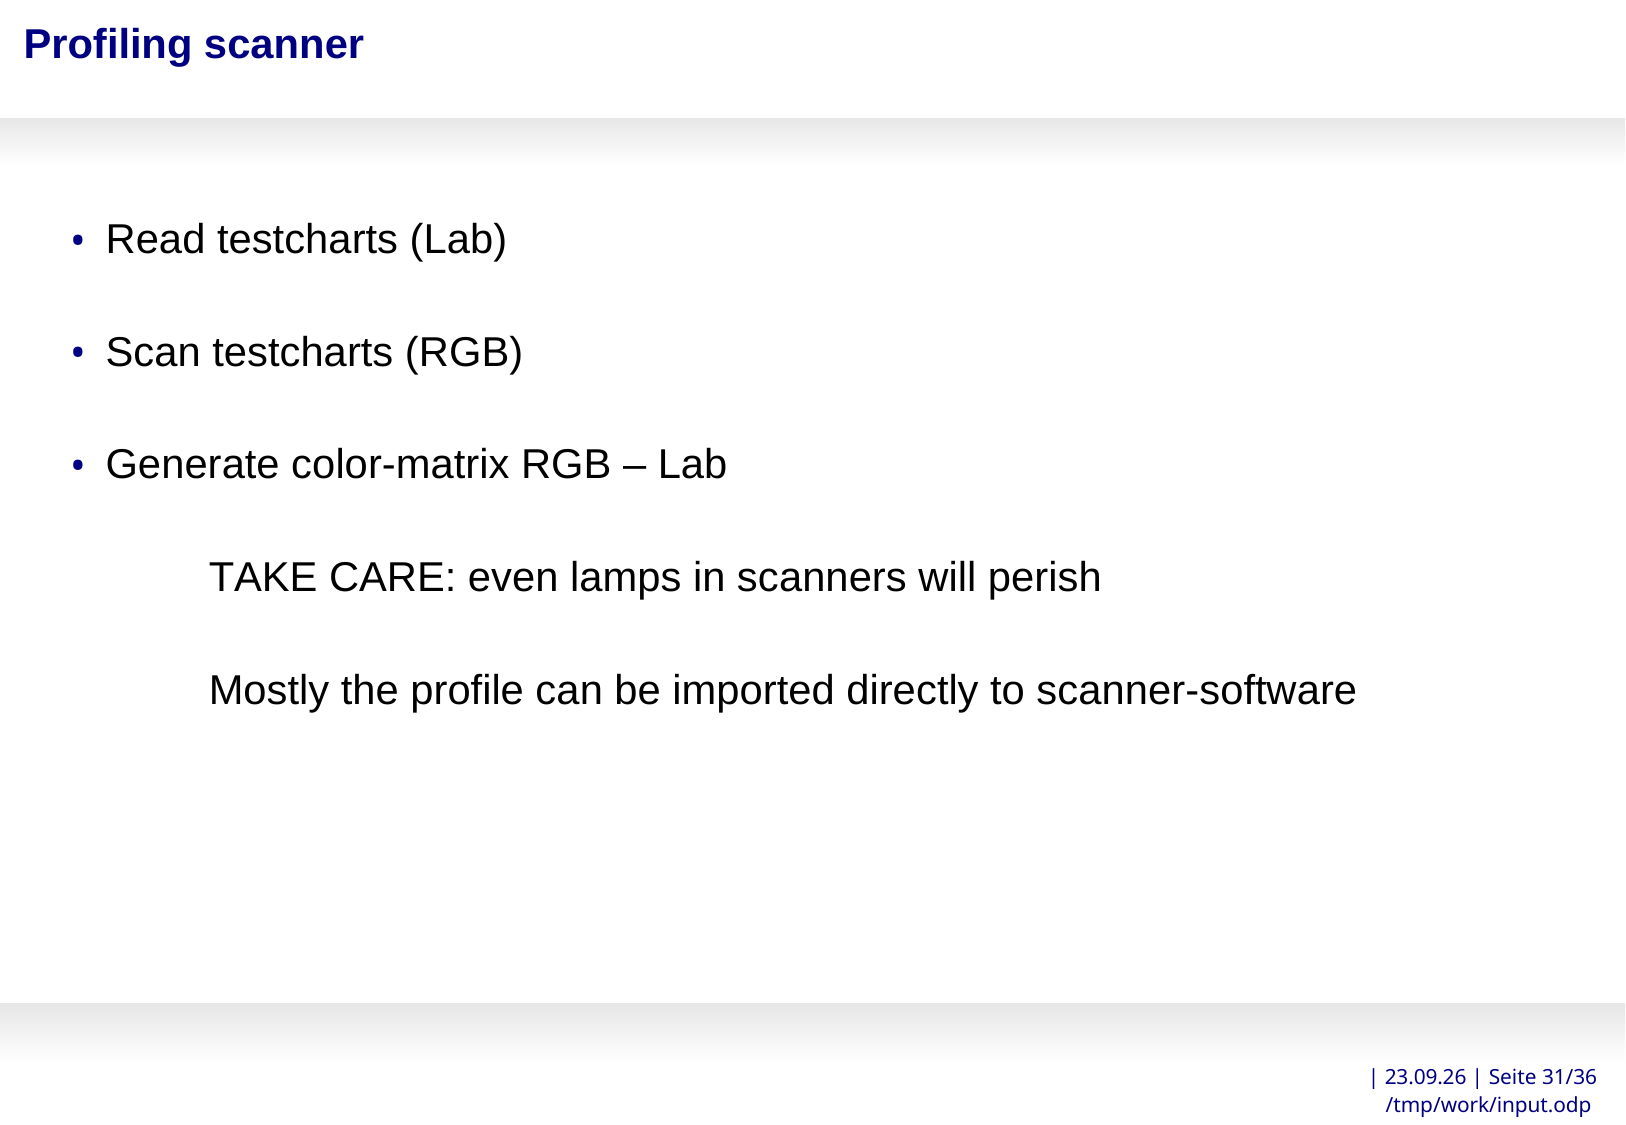

# Profiling scanner
Read testcharts (Lab)
Scan testcharts (RGB)
Generate color-matrix RGB – Lab
TAKE CARE: even lamps in scanners will perish
Mostly the profile can be imported directly to scanner-software